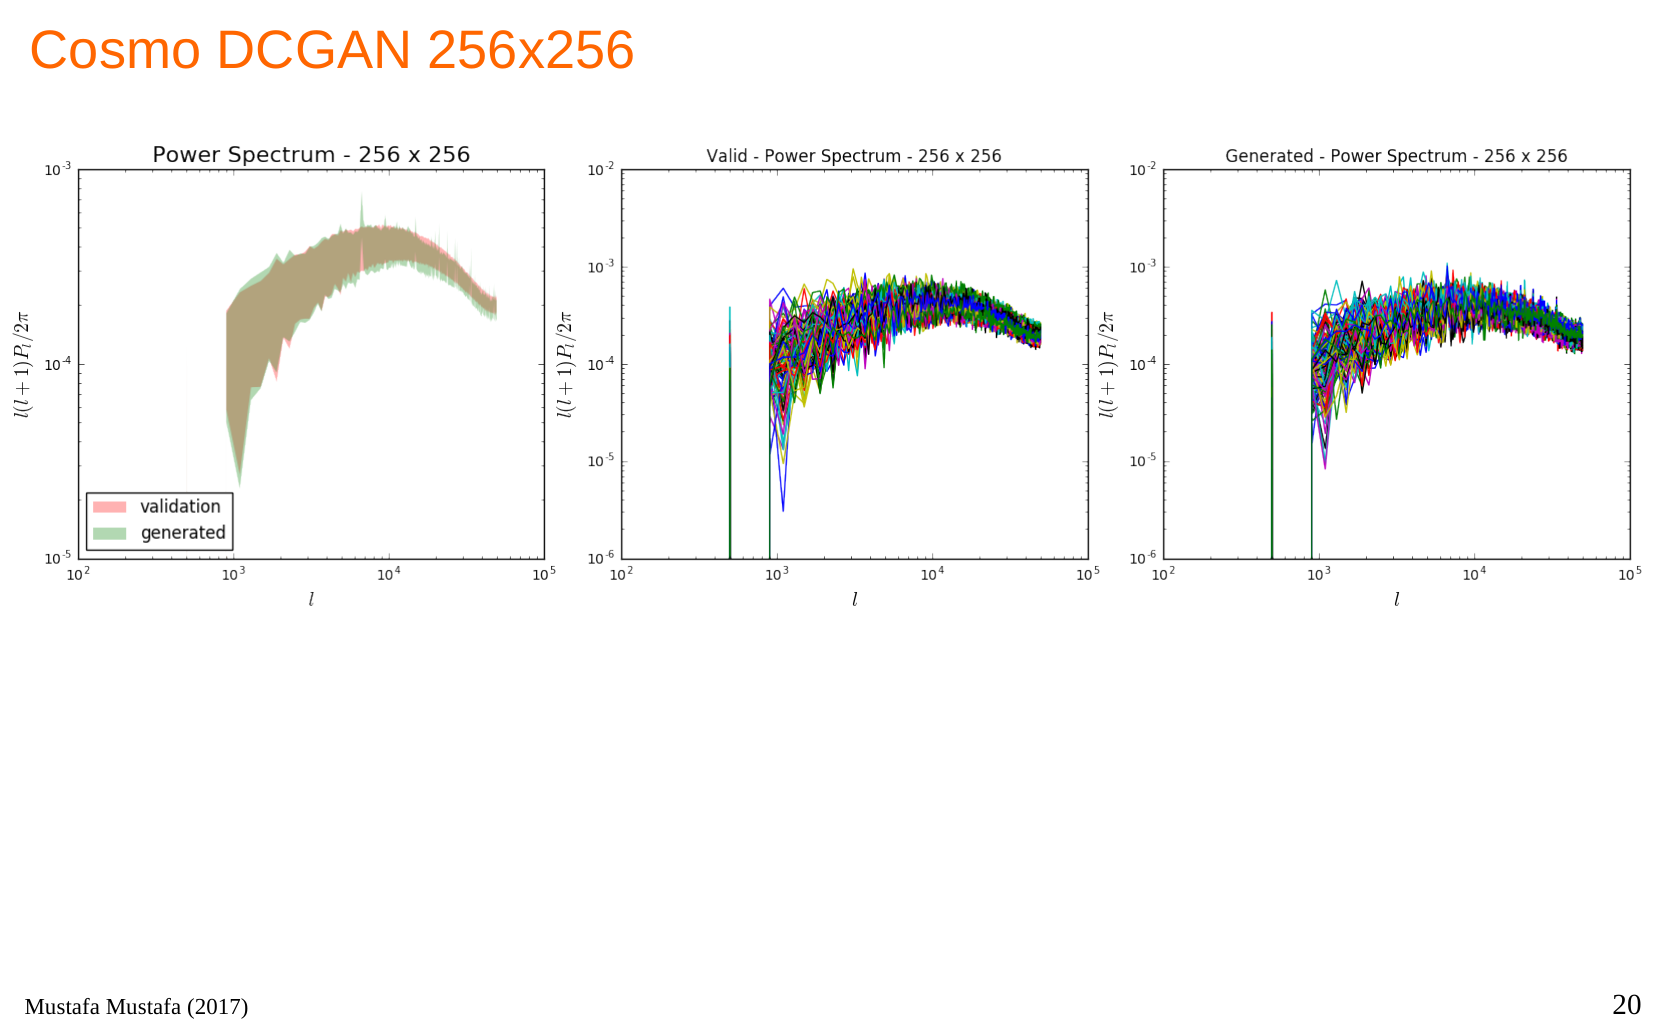

# Cosmo DCGAN 256x256
20
Mustafa Mustafa (2017)